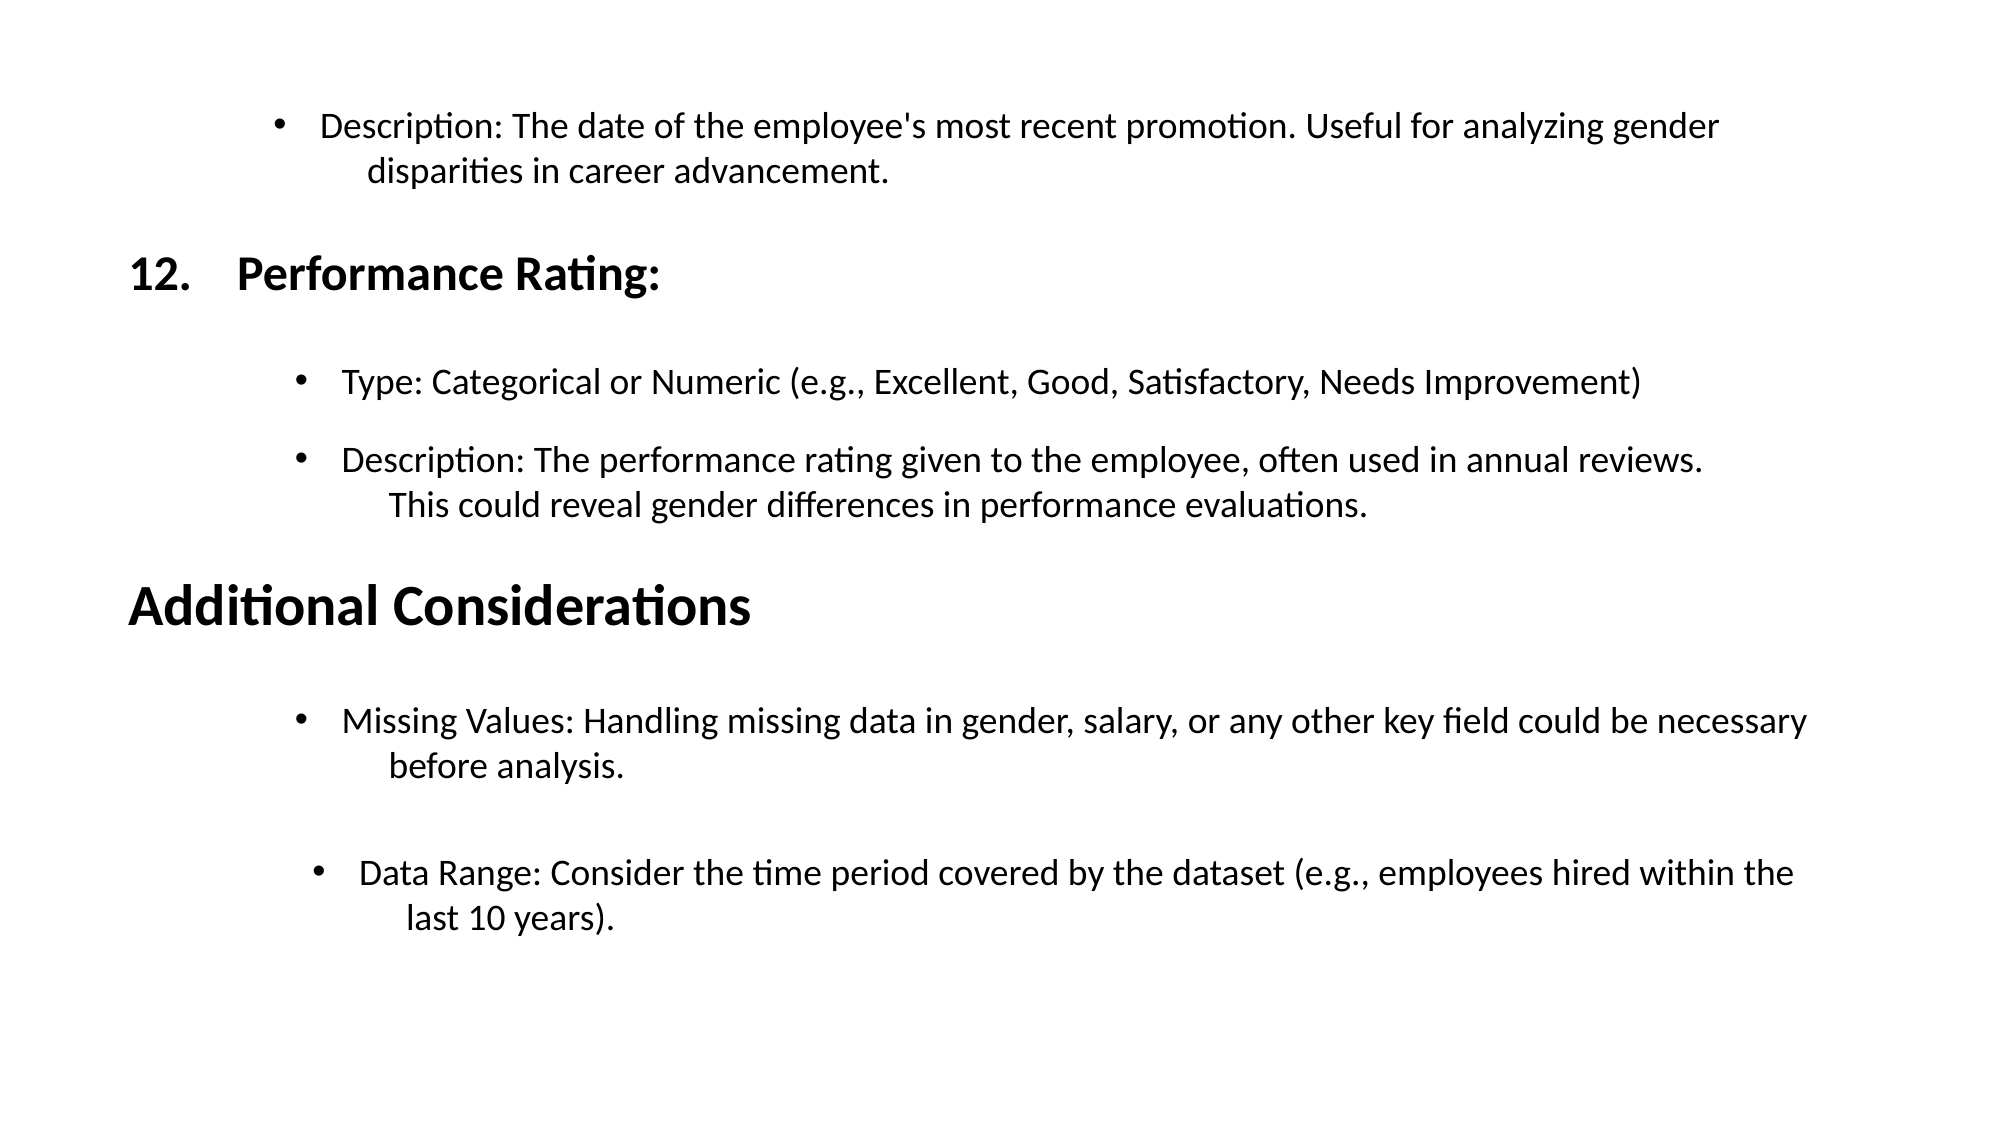

Description: The date of the employee's most recent promotion. Useful for analyzing gender disparities in career advancement.
12. Performance Rating:
Type: Categorical or Numeric (e.g., Excellent, Good, Satisfactory, Needs Improvement)
Description: The performance rating given to the employee, often used in annual reviews. This could reveal gender differences in performance evaluations.
Additional Considerations
Missing Values: Handling missing data in gender, salary, or any other key field could be necessary before analysis.
Data Range: Consider the time period covered by the dataset (e.g., employees hired within the last 10 years).